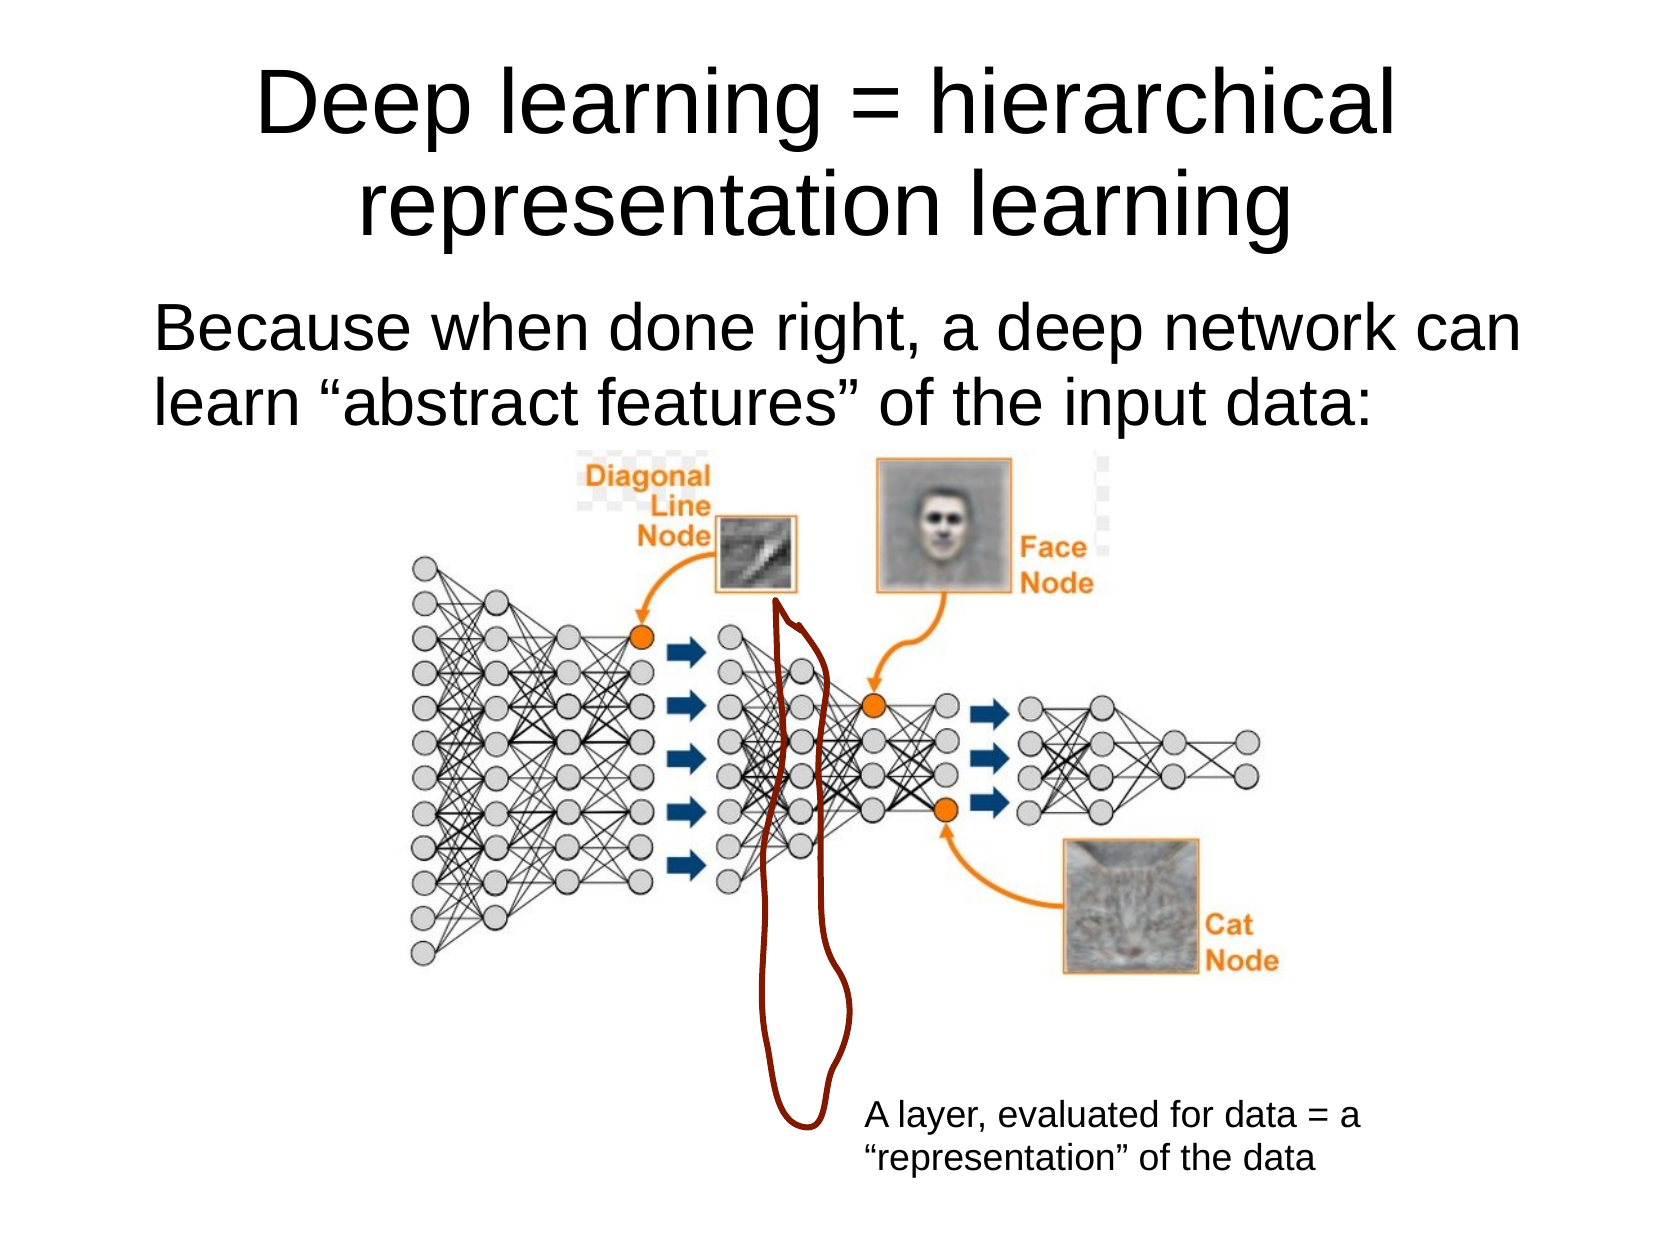

# Deep learning = hierarchical representation learning
Because when done right, a deep network can learn “abstract features” of the input data:
A layer, evaluated for data = a “representation” of the data